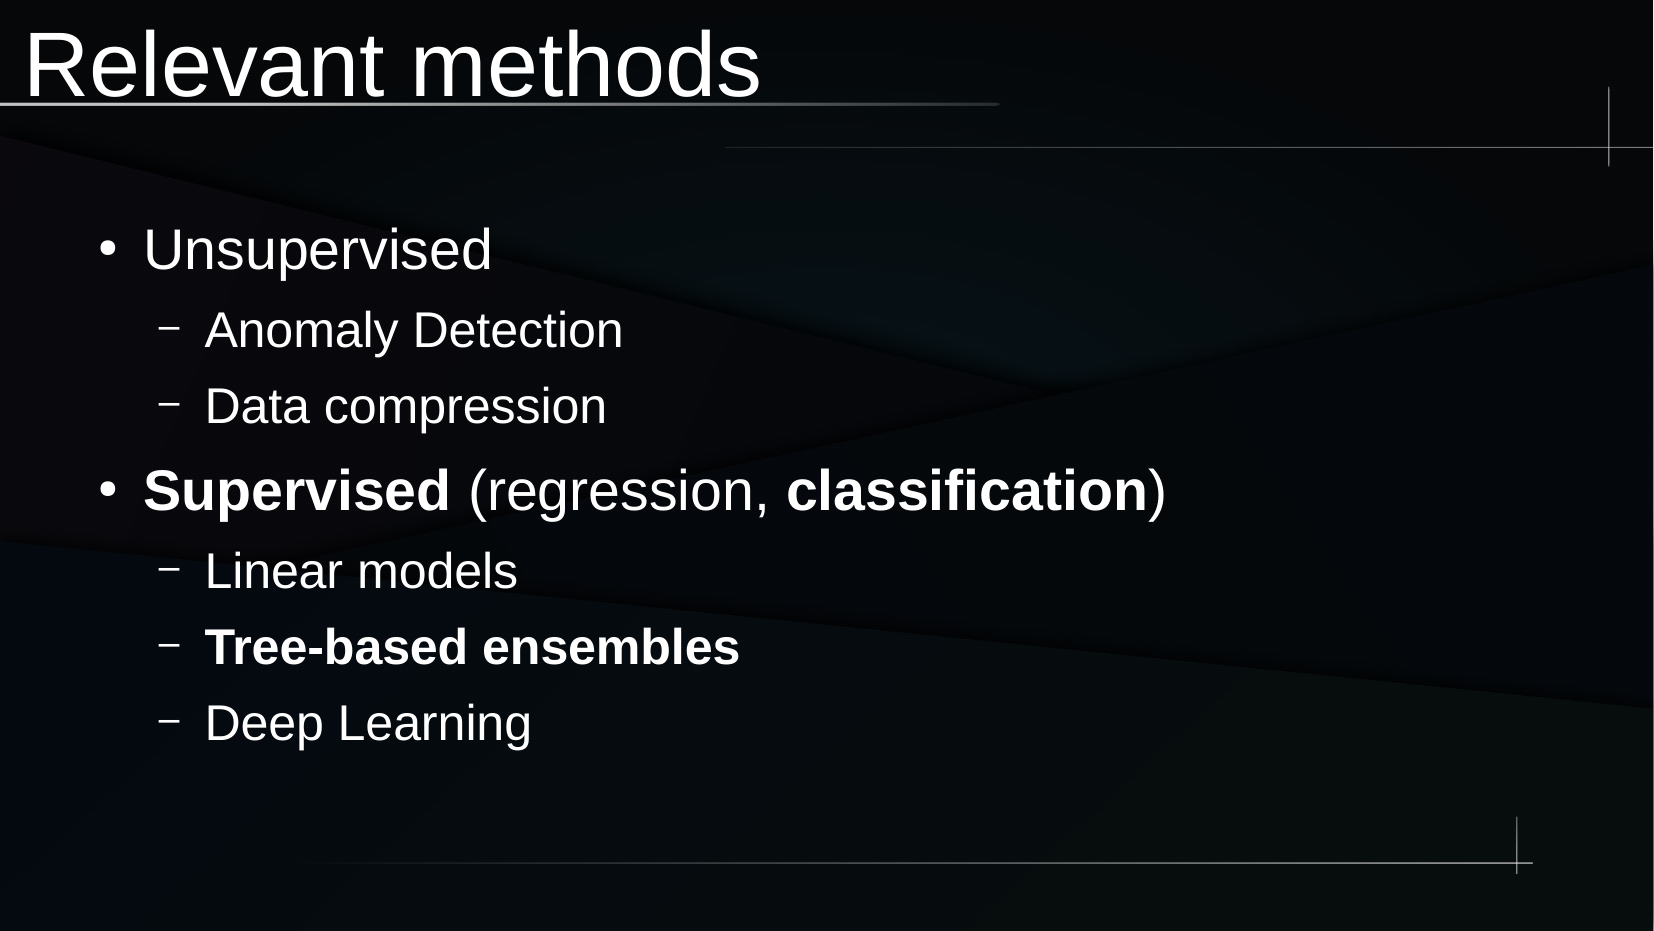

# Relevant methods
Unsupervised
Anomaly Detection
Data compression
Supervised (regression, classification)
Linear models
Tree-based ensembles
Deep Learning